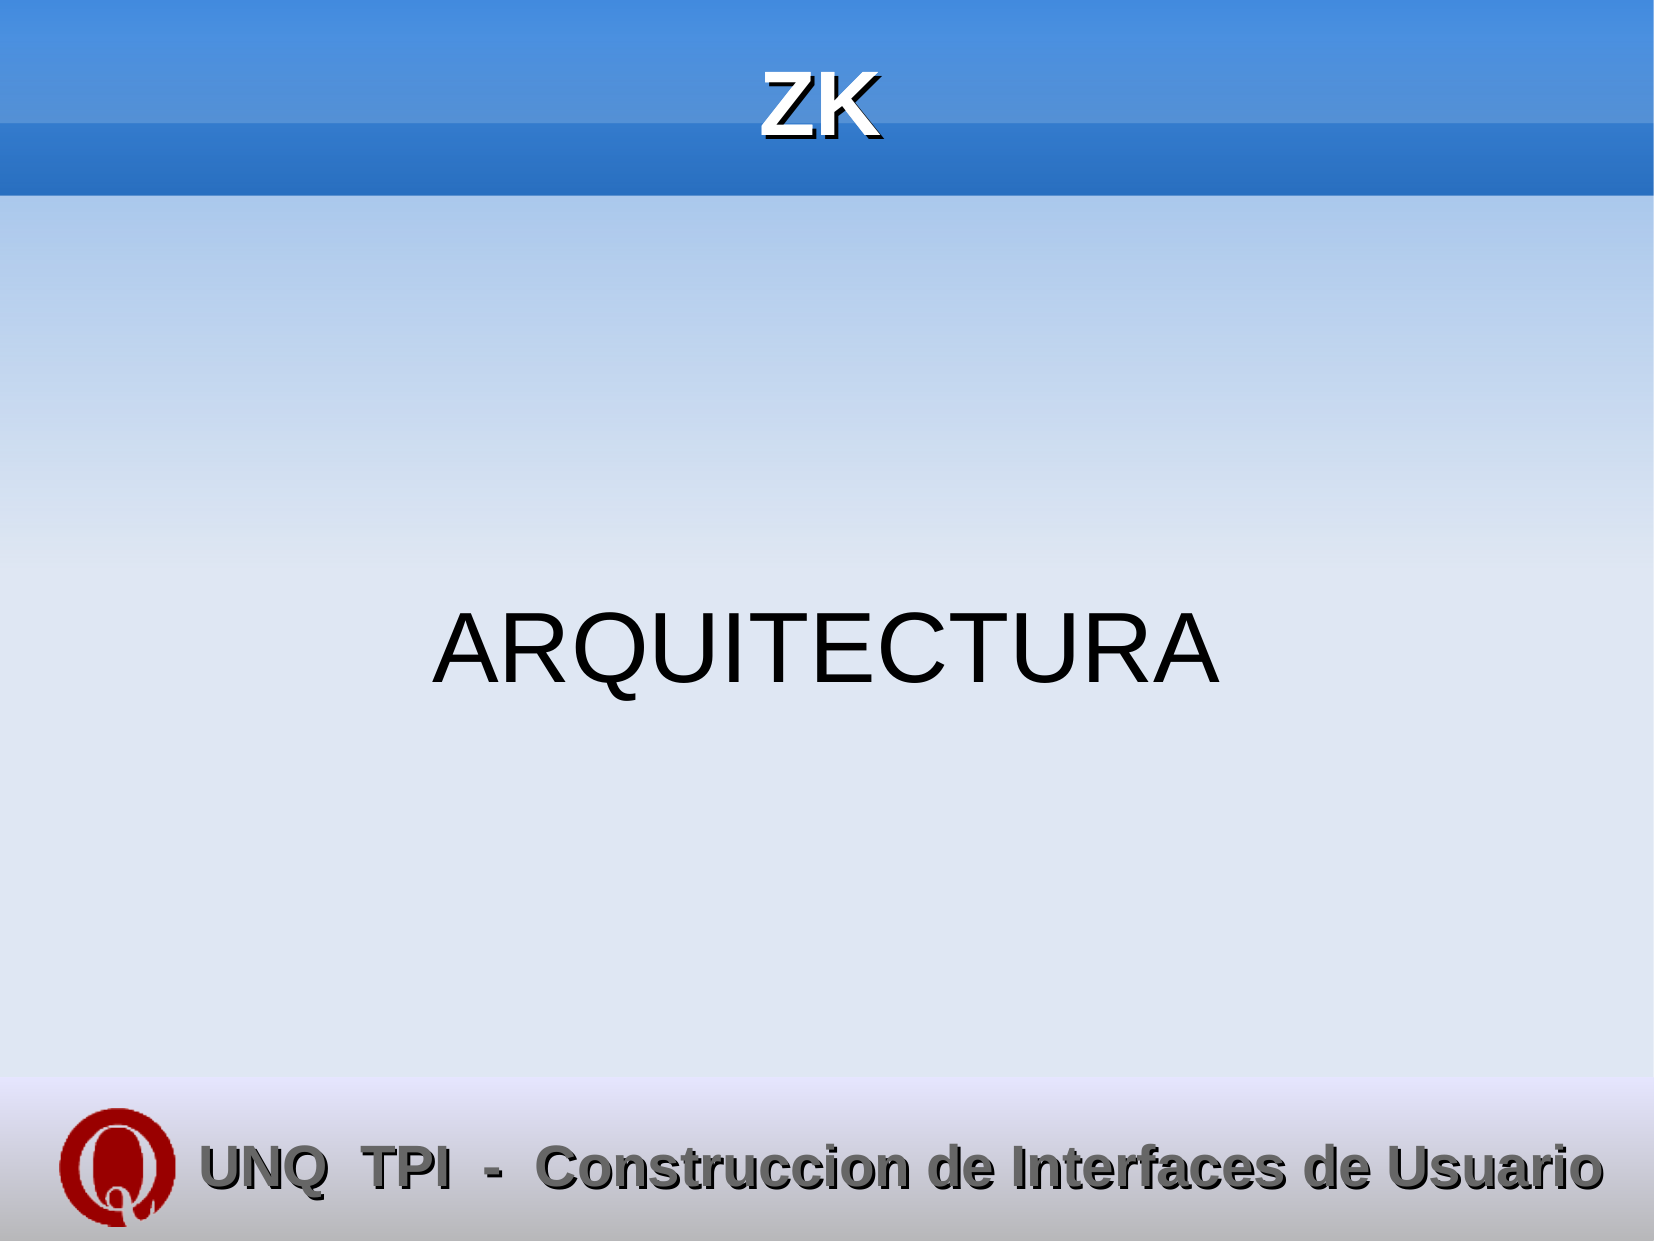

# ZK
ZK
ARQUITECTURA
UNQ TPI - Construccion de Interfaces de Usuario